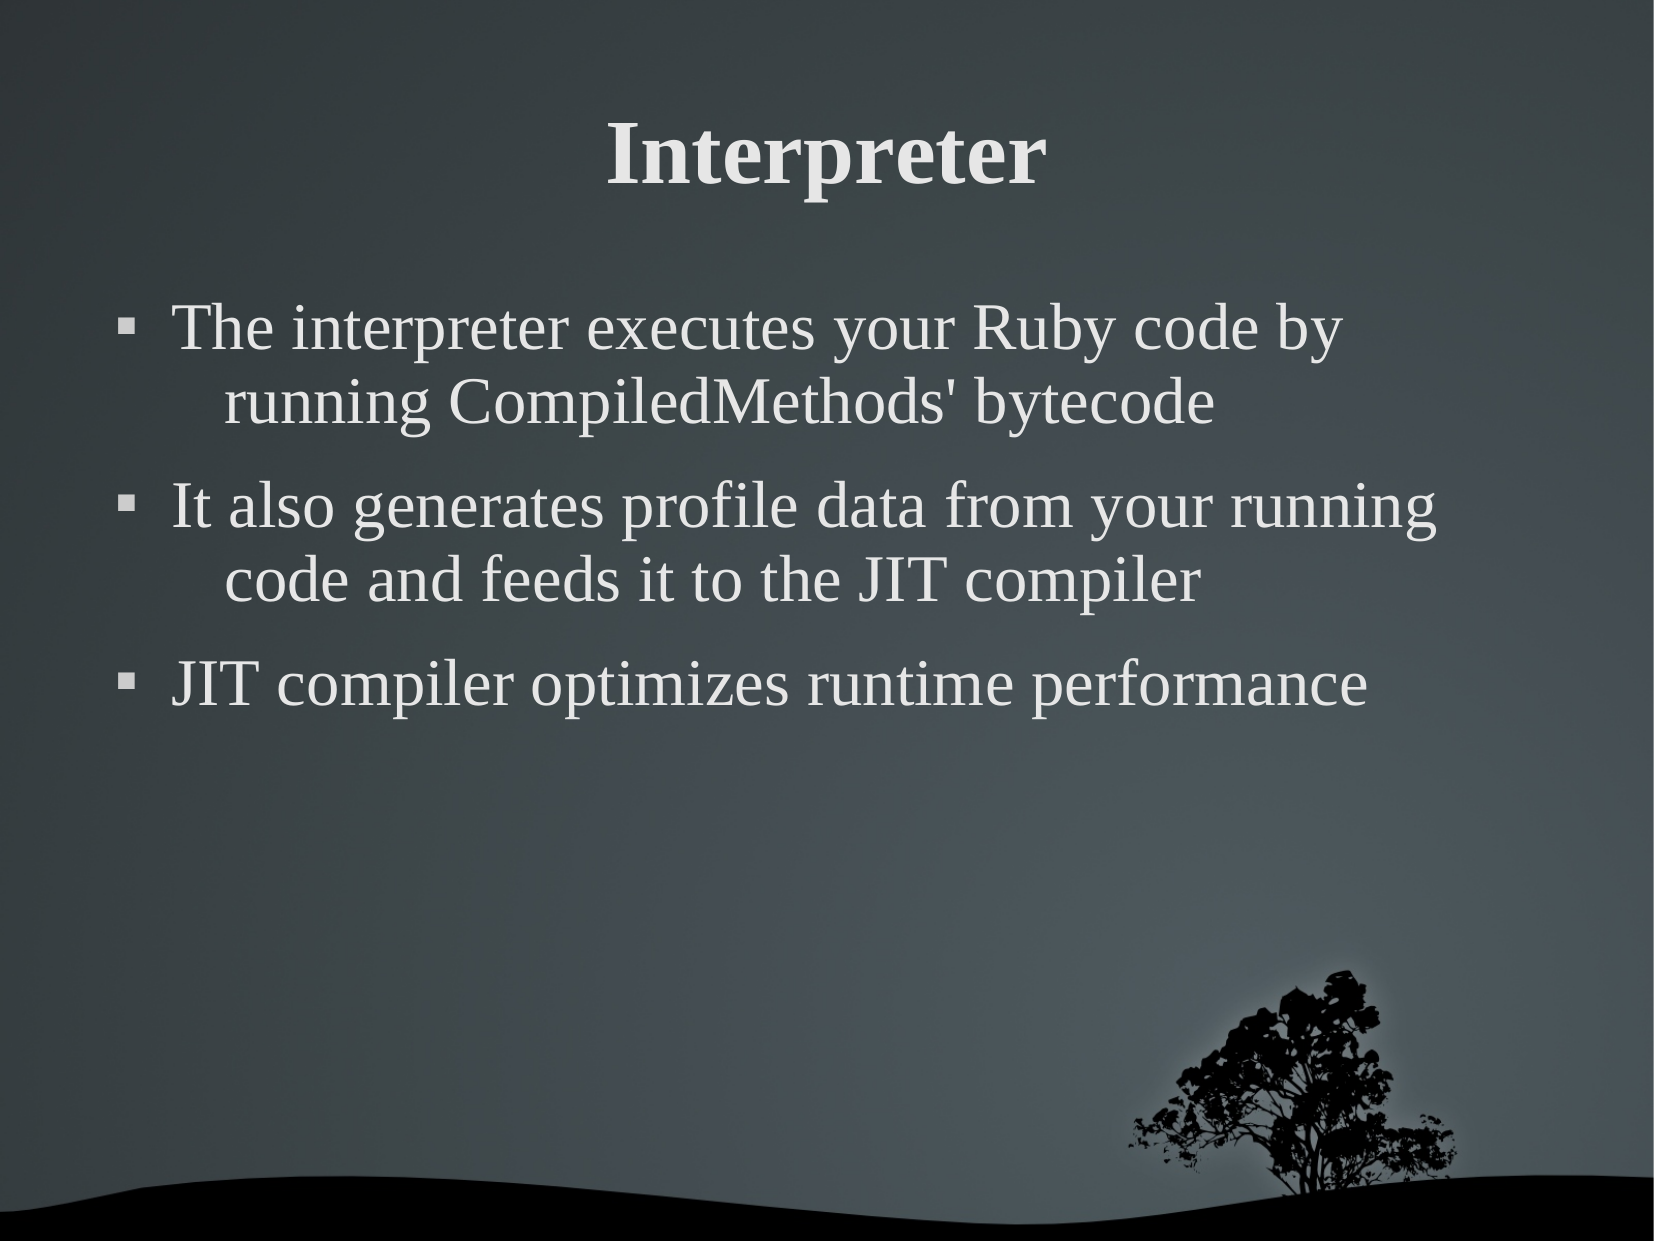

# Interpreter
The interpreter executes your Ruby code by running CompiledMethods' bytecode
It also generates profile data from your running code and feeds it to the JIT compiler
JIT compiler optimizes runtime performance